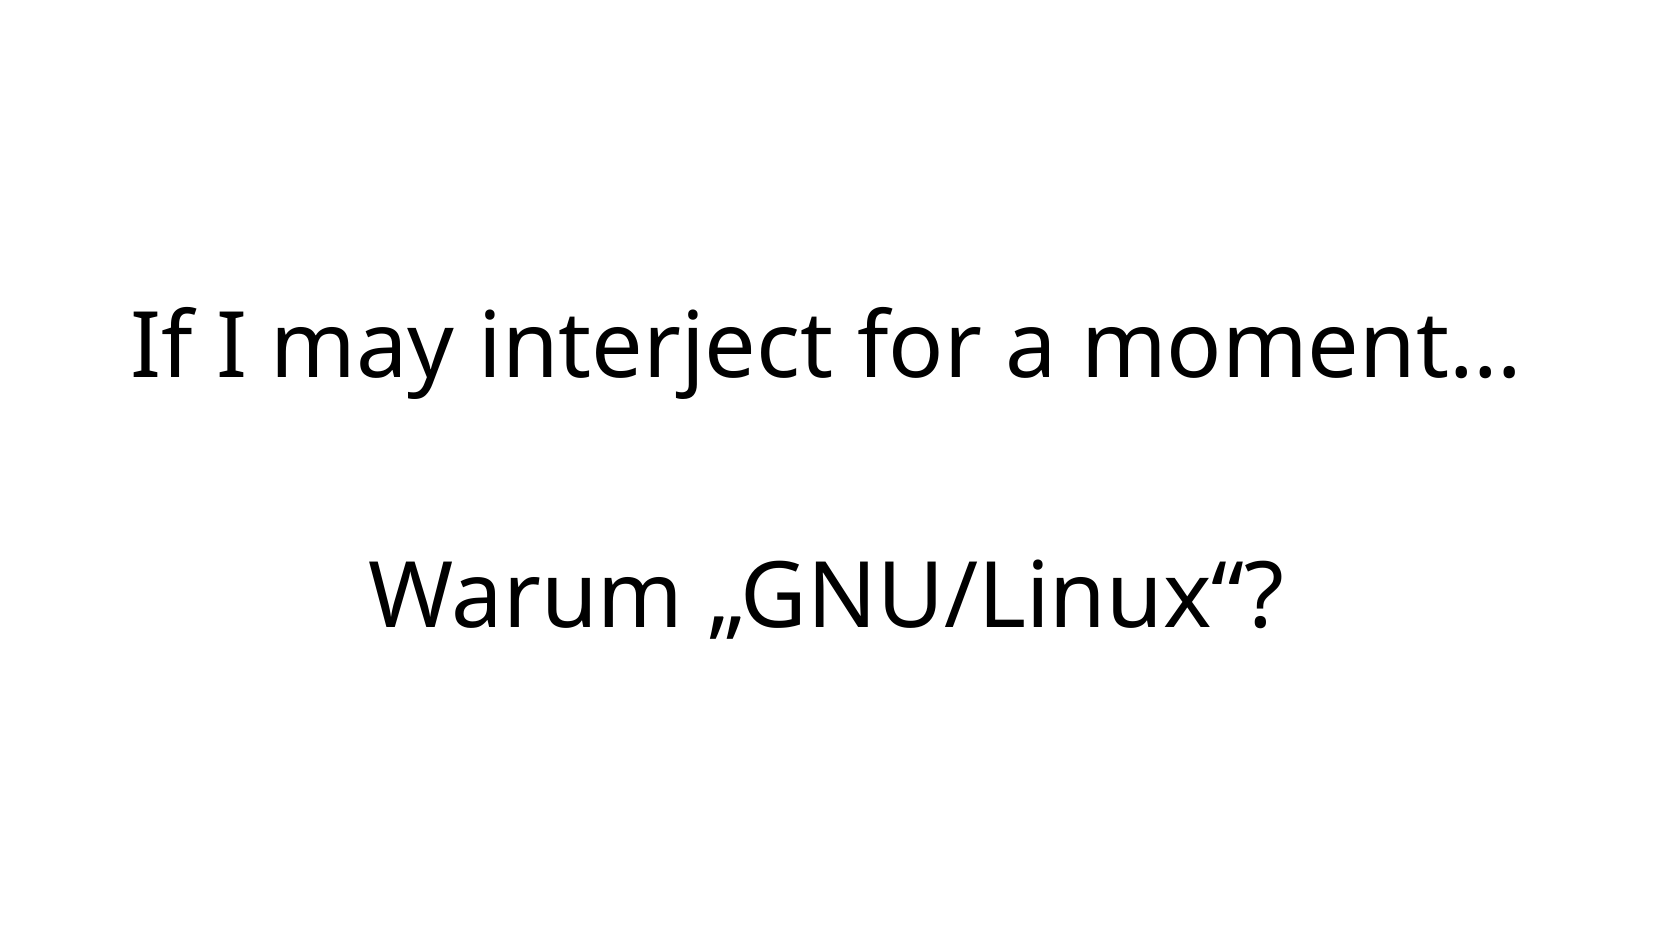

# If I may interject for a moment… Warum „GNU/Linux“?